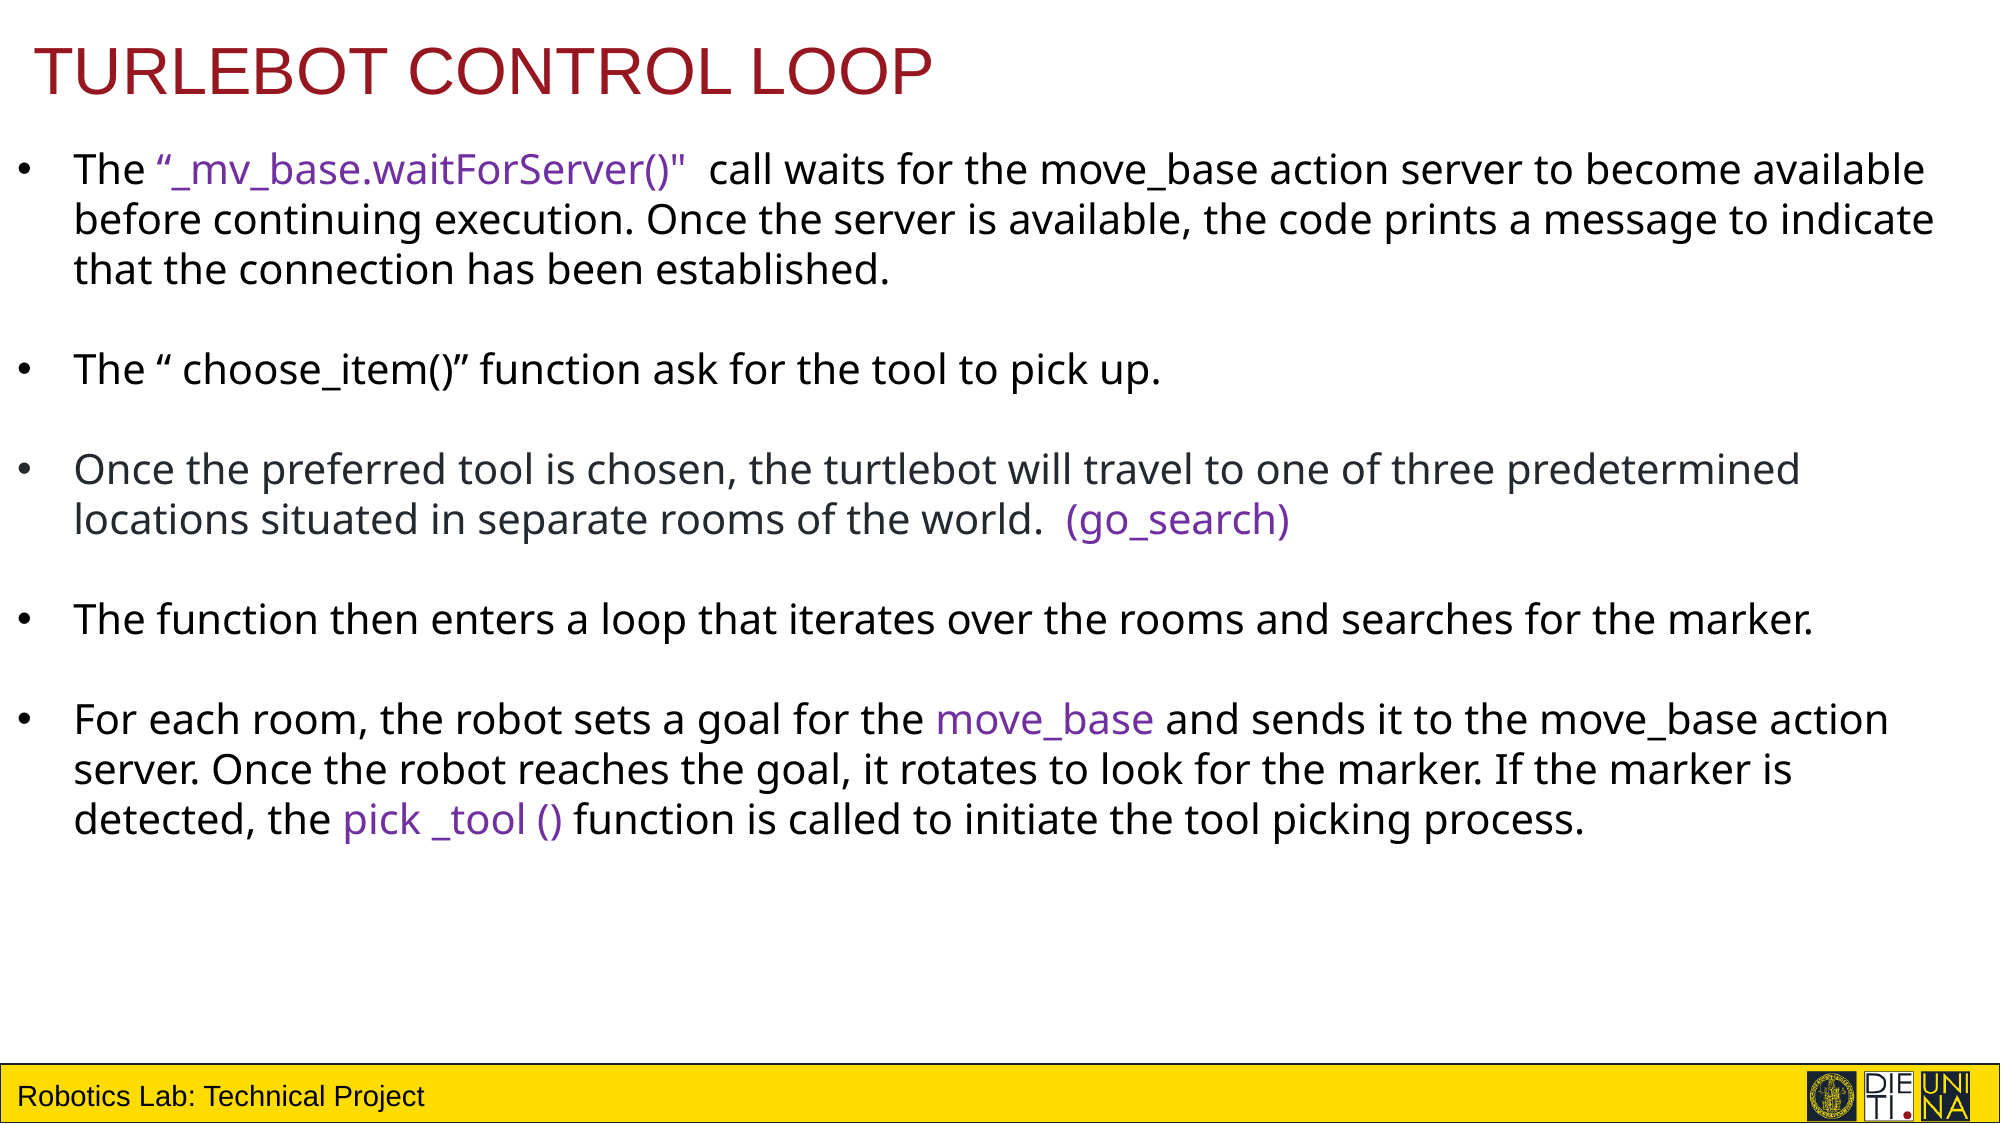

TURLEBOT CONTROL LOOP
The “_mv_base.waitForServer()" call waits for the move_base action server to become available before continuing execution. Once the server is available, the code prints a message to indicate that the connection has been established.
The “ choose_item()” function ask for the tool to pick up.
Once the preferred tool is chosen, the turtlebot will travel to one of three predetermined locations situated in separate rooms of the world.  (go_search)
The function then enters a loop that iterates over the rooms and searches for the marker.
For each room, the robot sets a goal for the move_base and sends it to the move_base action server. Once the robot reaches the goal, it rotates to look for the marker. If the marker is detected, the pick _tool () function is called to initiate the tool picking process.
Robotics Lab: Technical Project